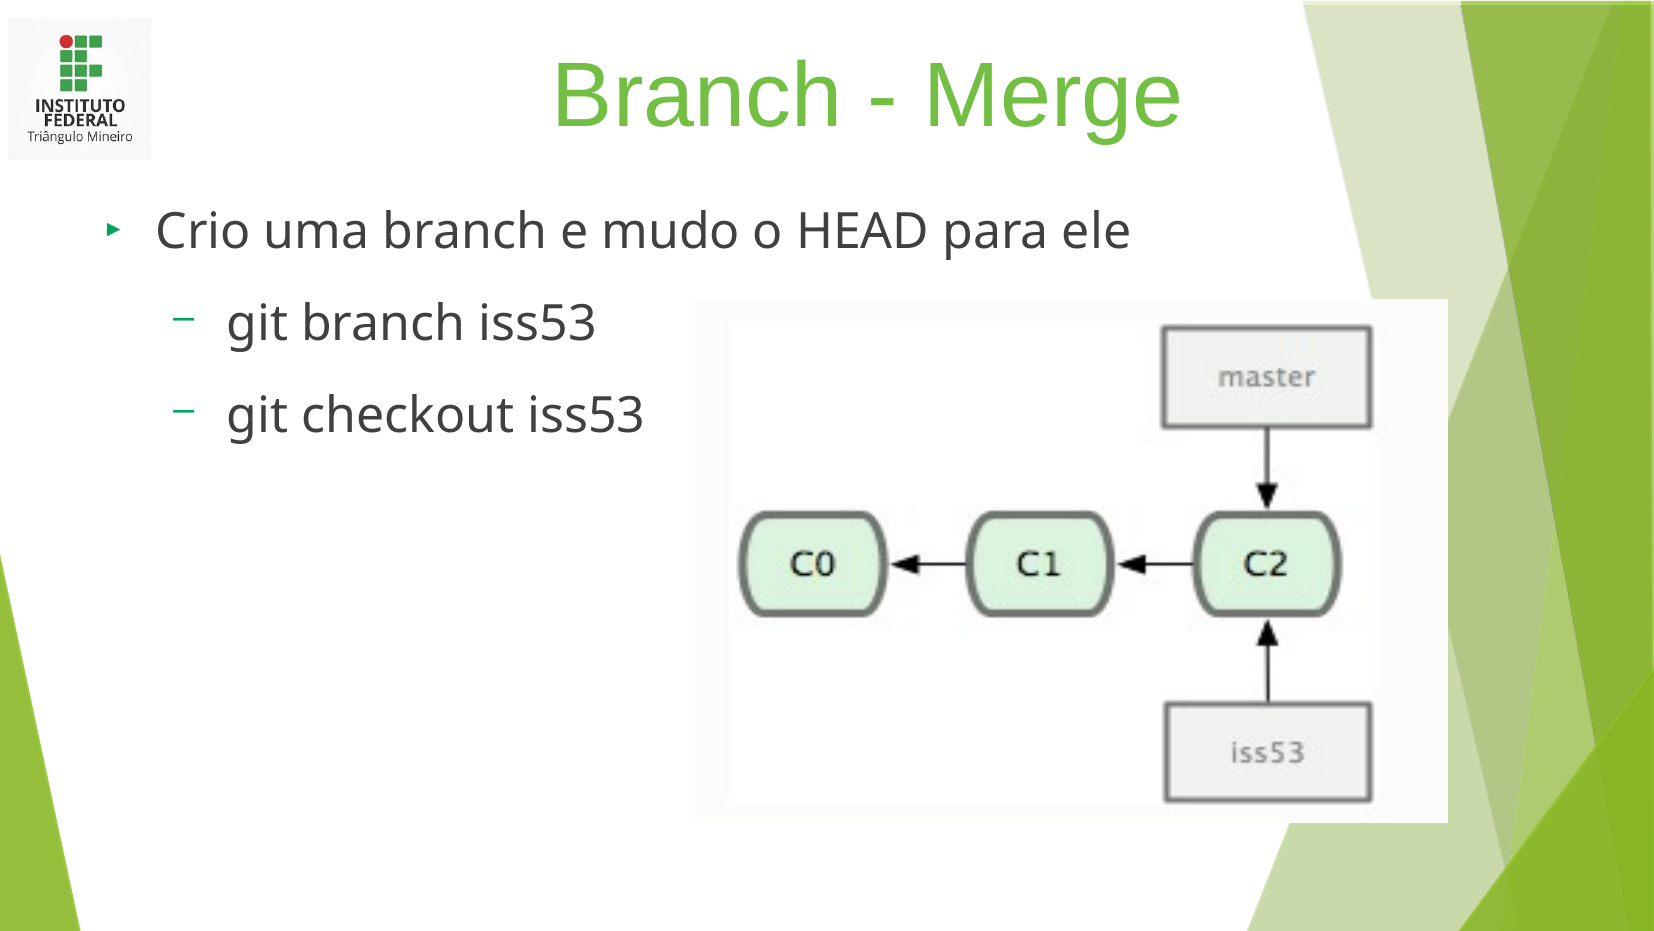

# Branch - Merge
Crio uma branch e mudo o HEAD para ele
git branch iss53
git checkout iss53